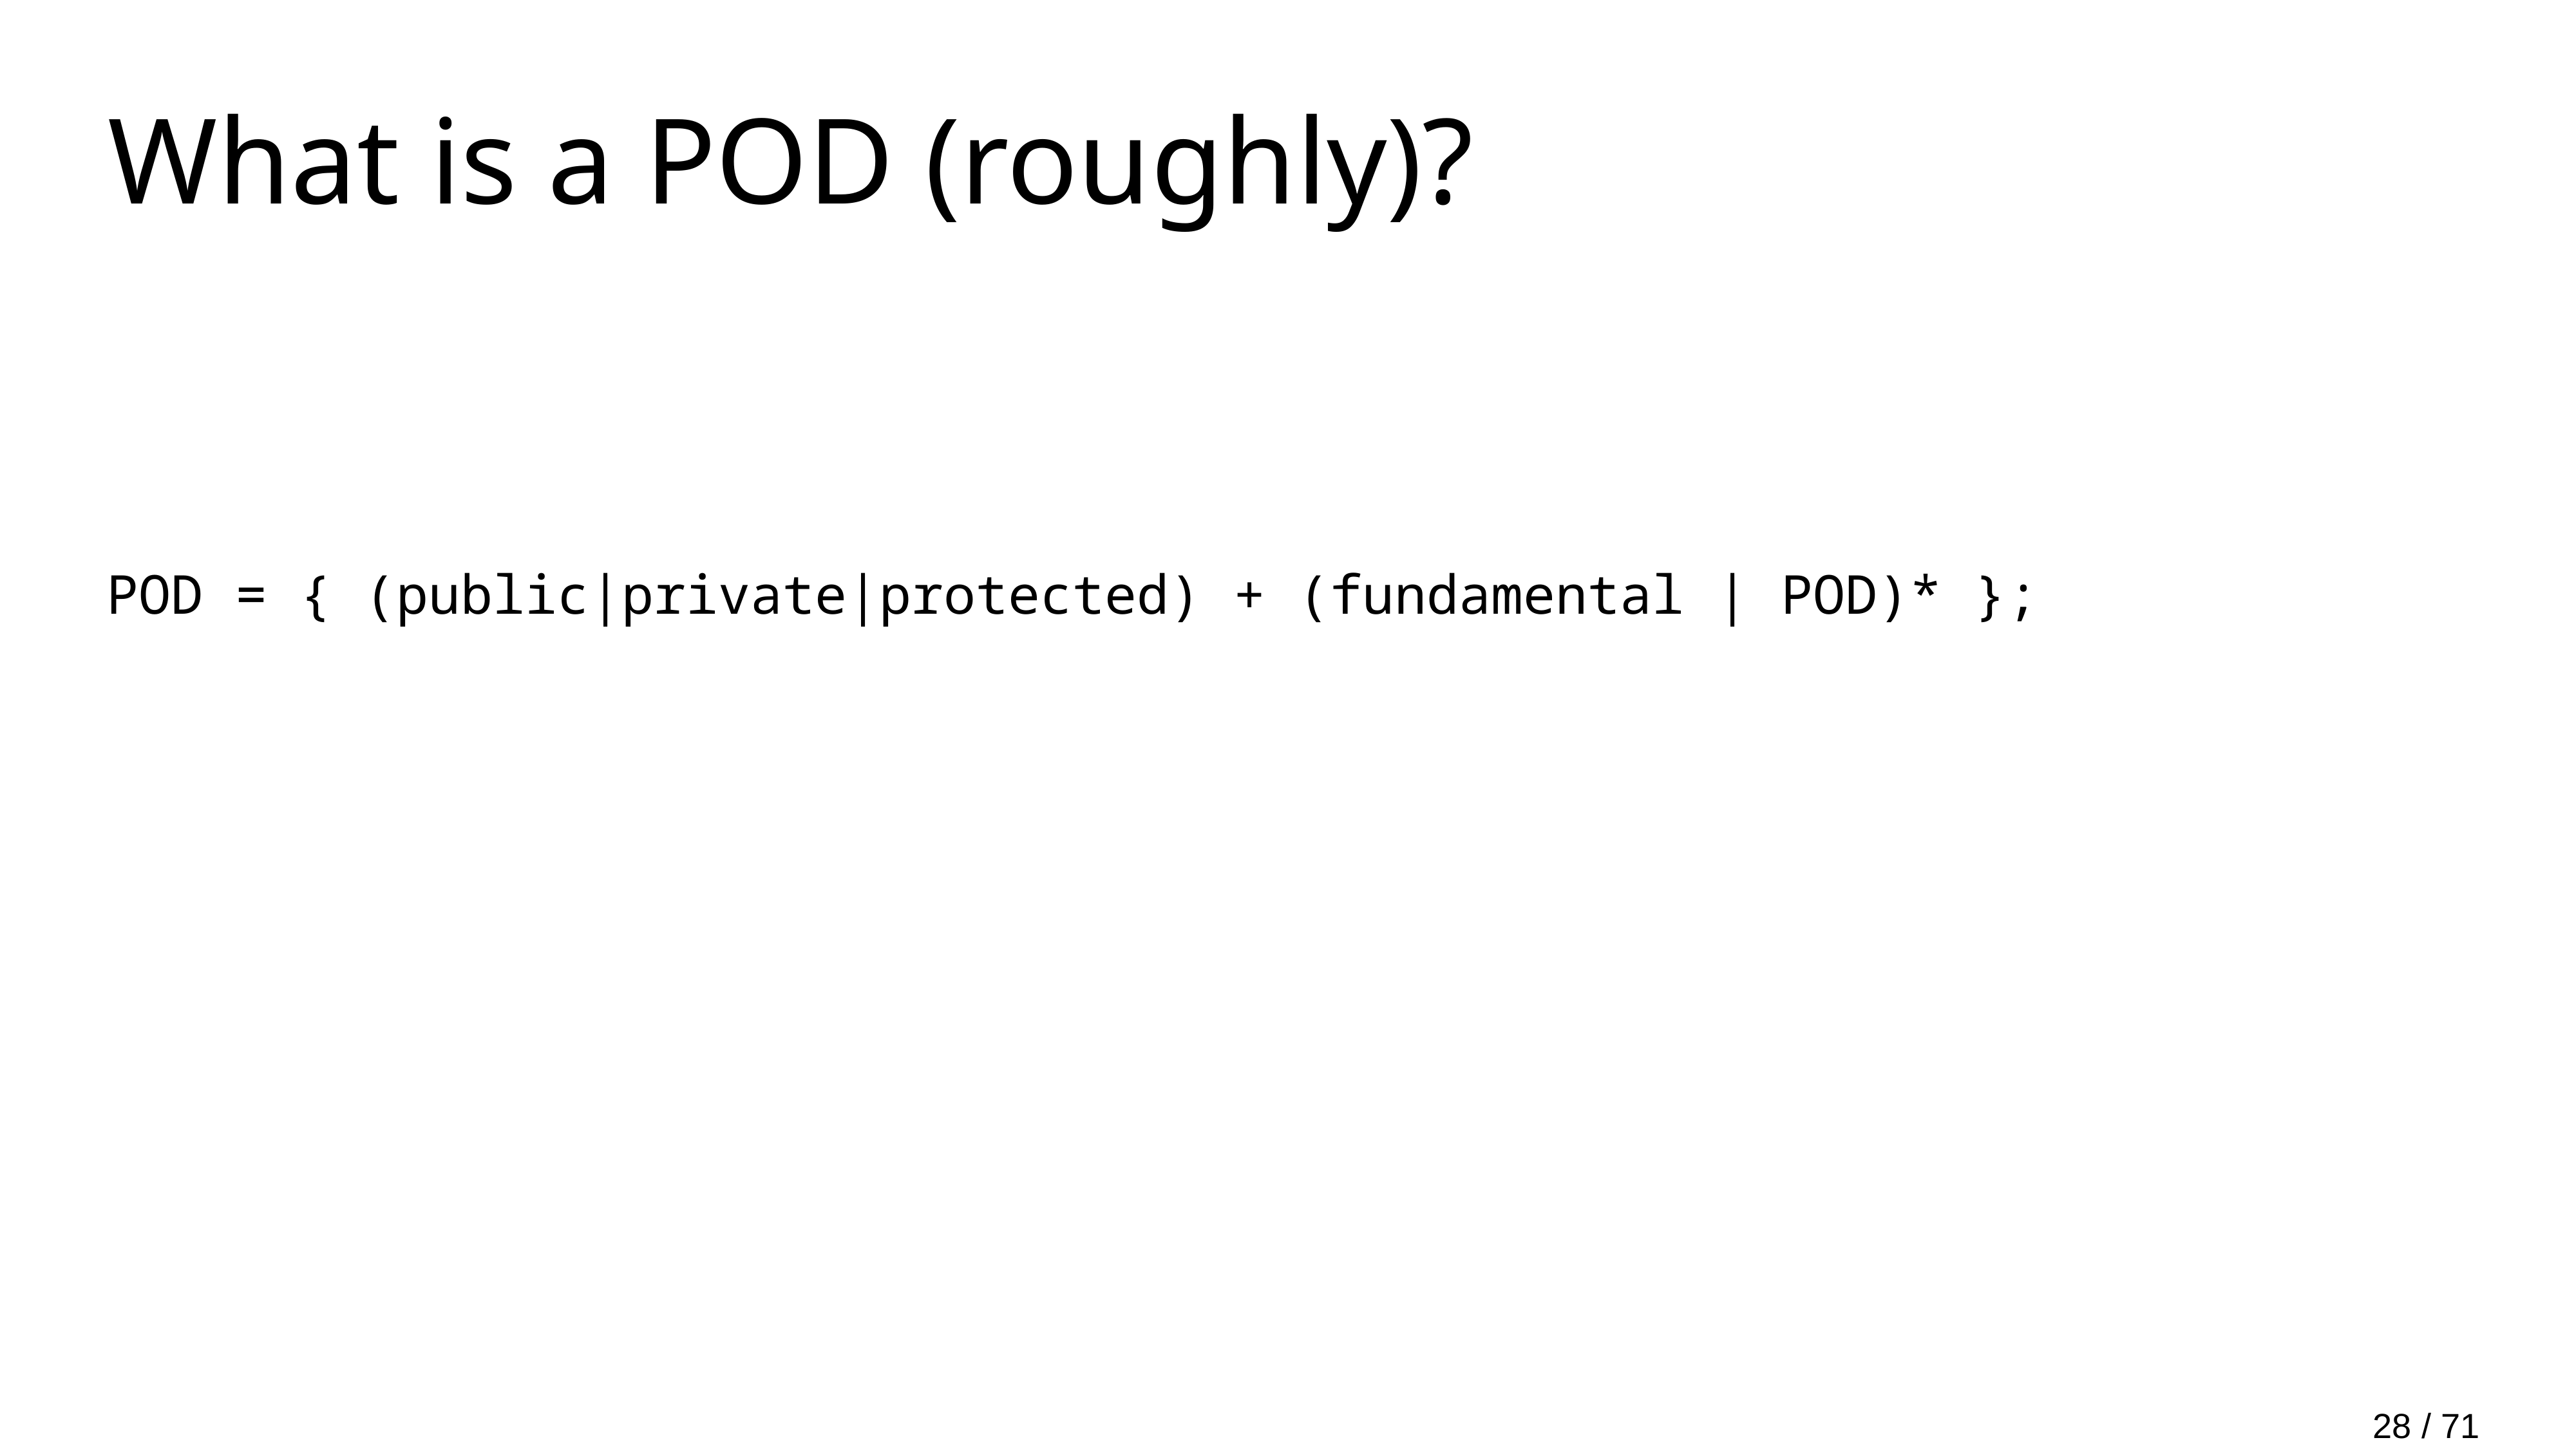

# What is a POD (roughly)?
POD = { (public|private|protected) + (fundamental | POD)* };